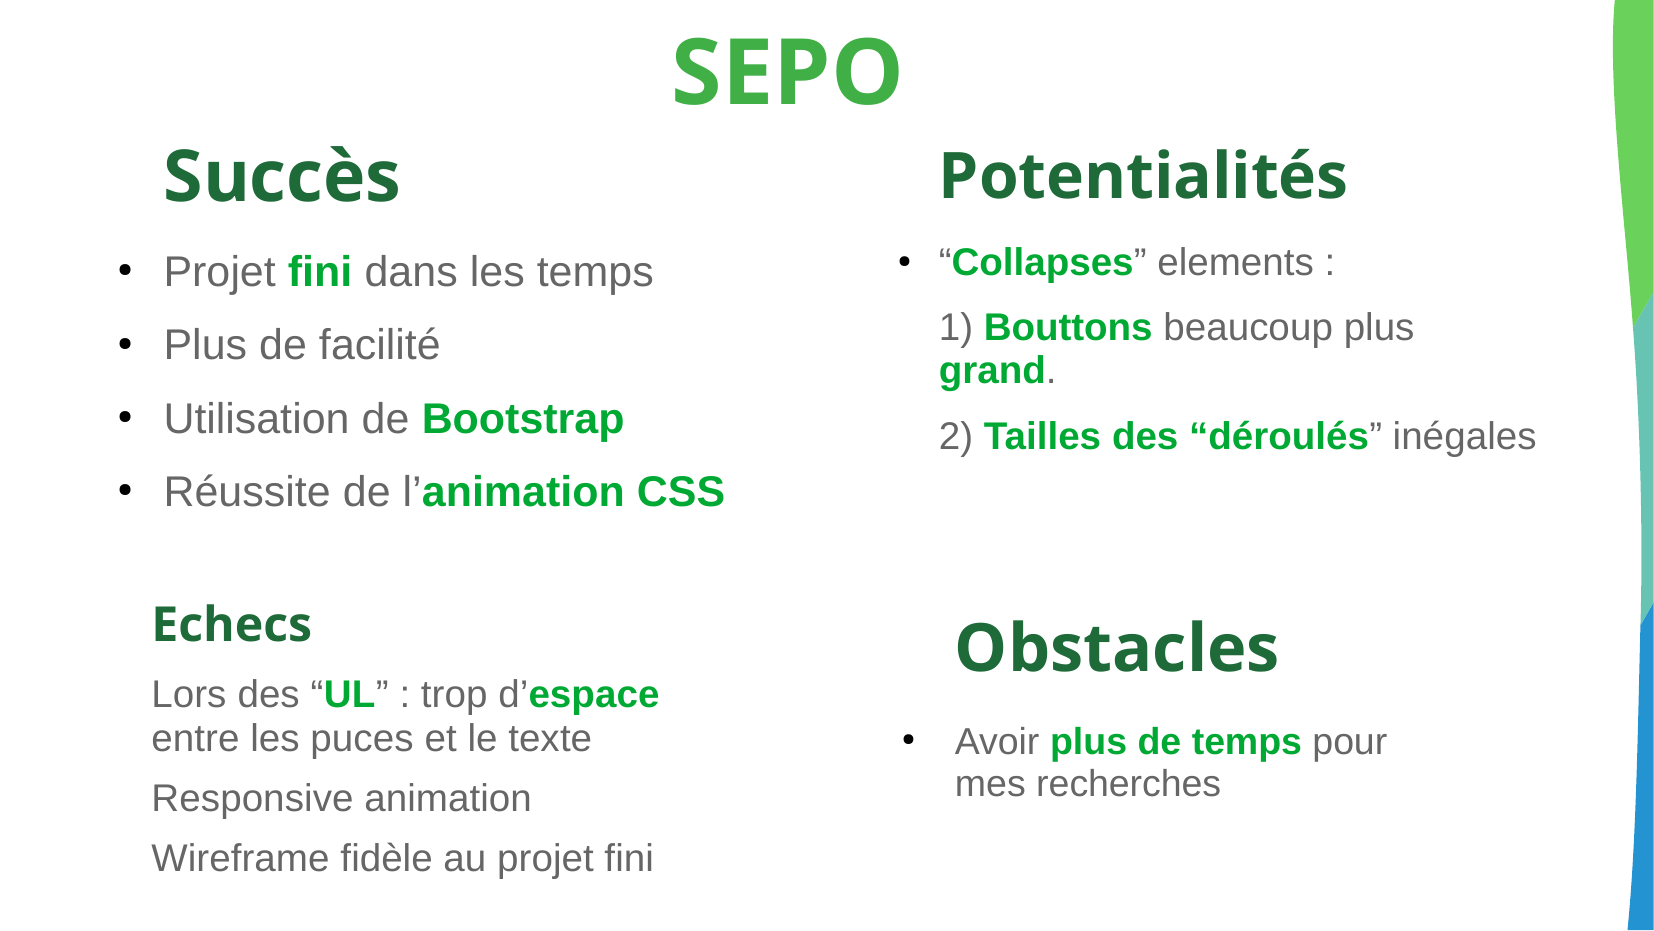

https://github.com/Yasm-ina/CV-Idris.git
# SEPO
Succès
Projet fini dans les temps
Plus de facilité
Utilisation de Bootstrap
Réussite de l’animation CSS
Potentialités
“Collapses” elements :
1) Bouttons beaucoup plus grand.
2) Tailles des “déroulés” inégales
Echecs
Lors des “UL” : trop d’espace entre les puces et le texte
Responsive animation
Wireframe fidèle au projet fini
Obstacles
Avoir plus de temps pour mes recherches